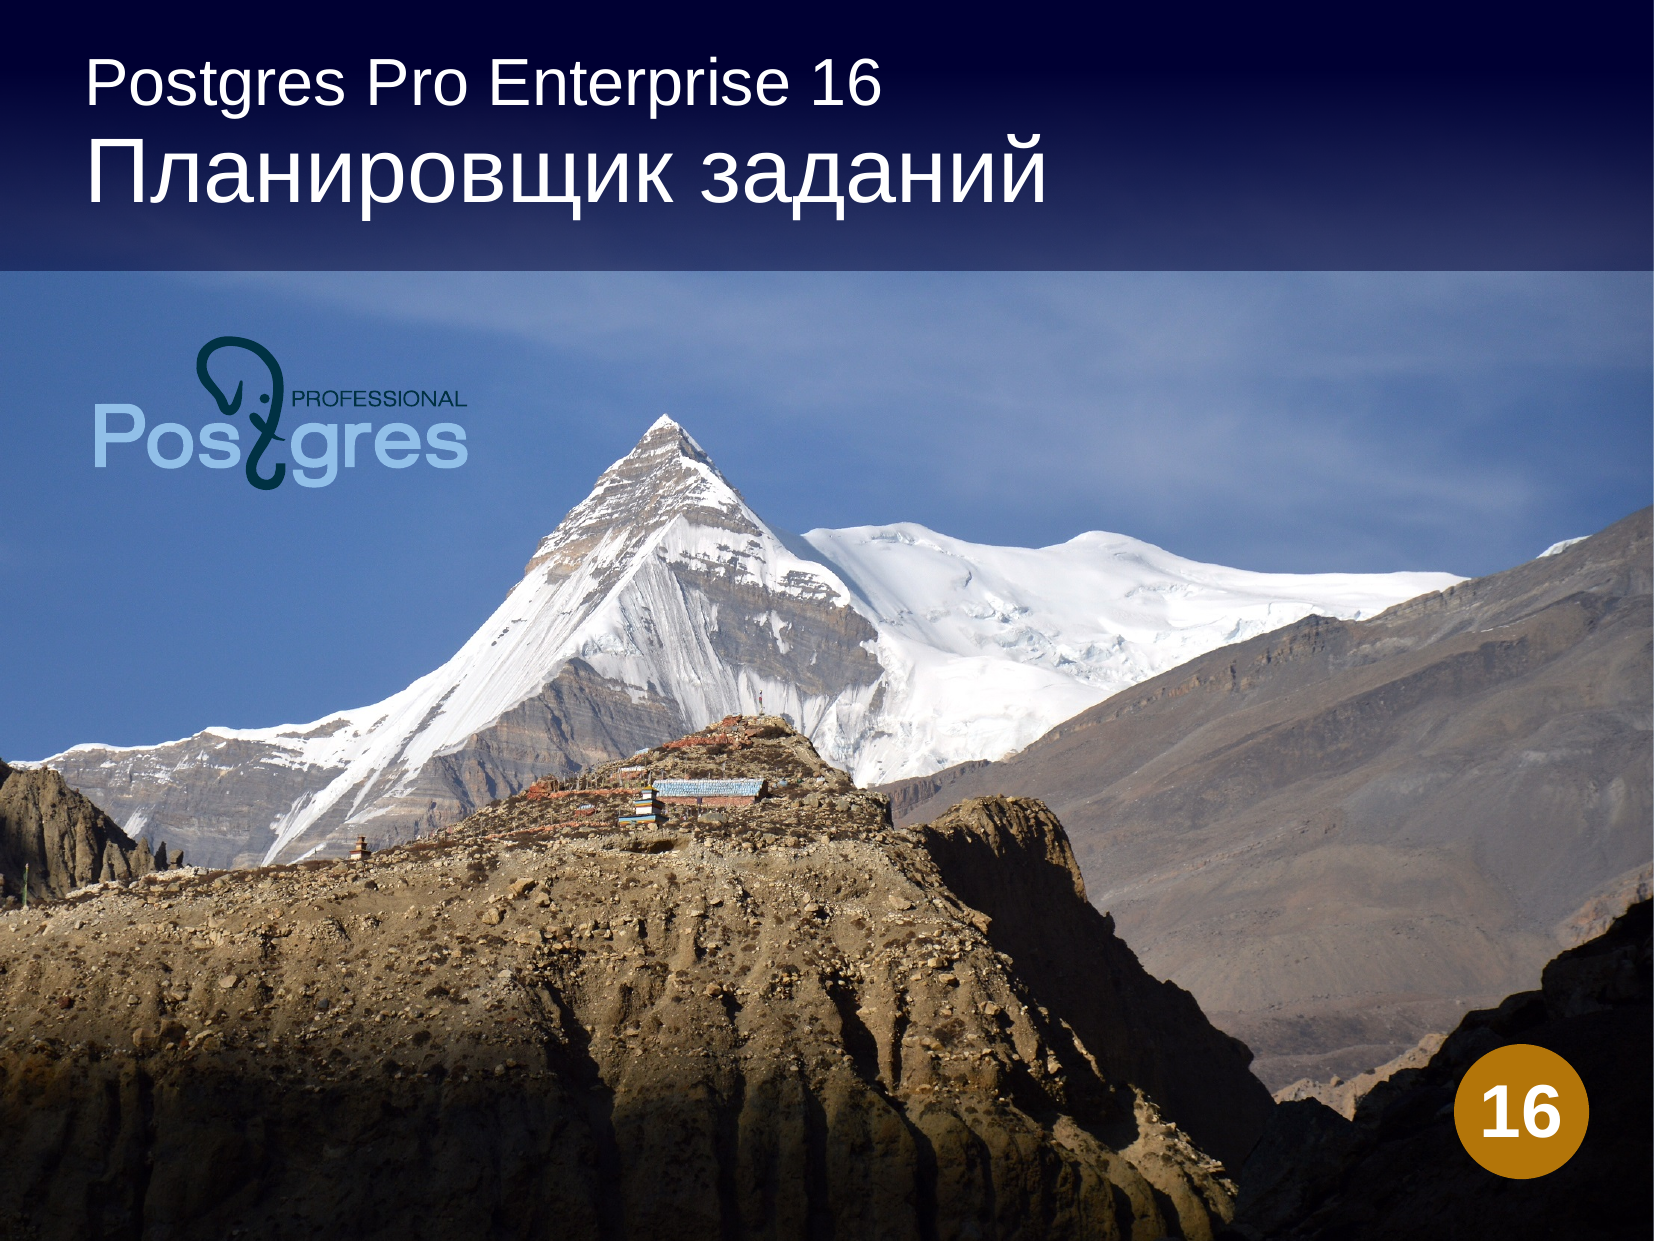

# Postgres Pro Enterprise 16 Планировщик заданий
16